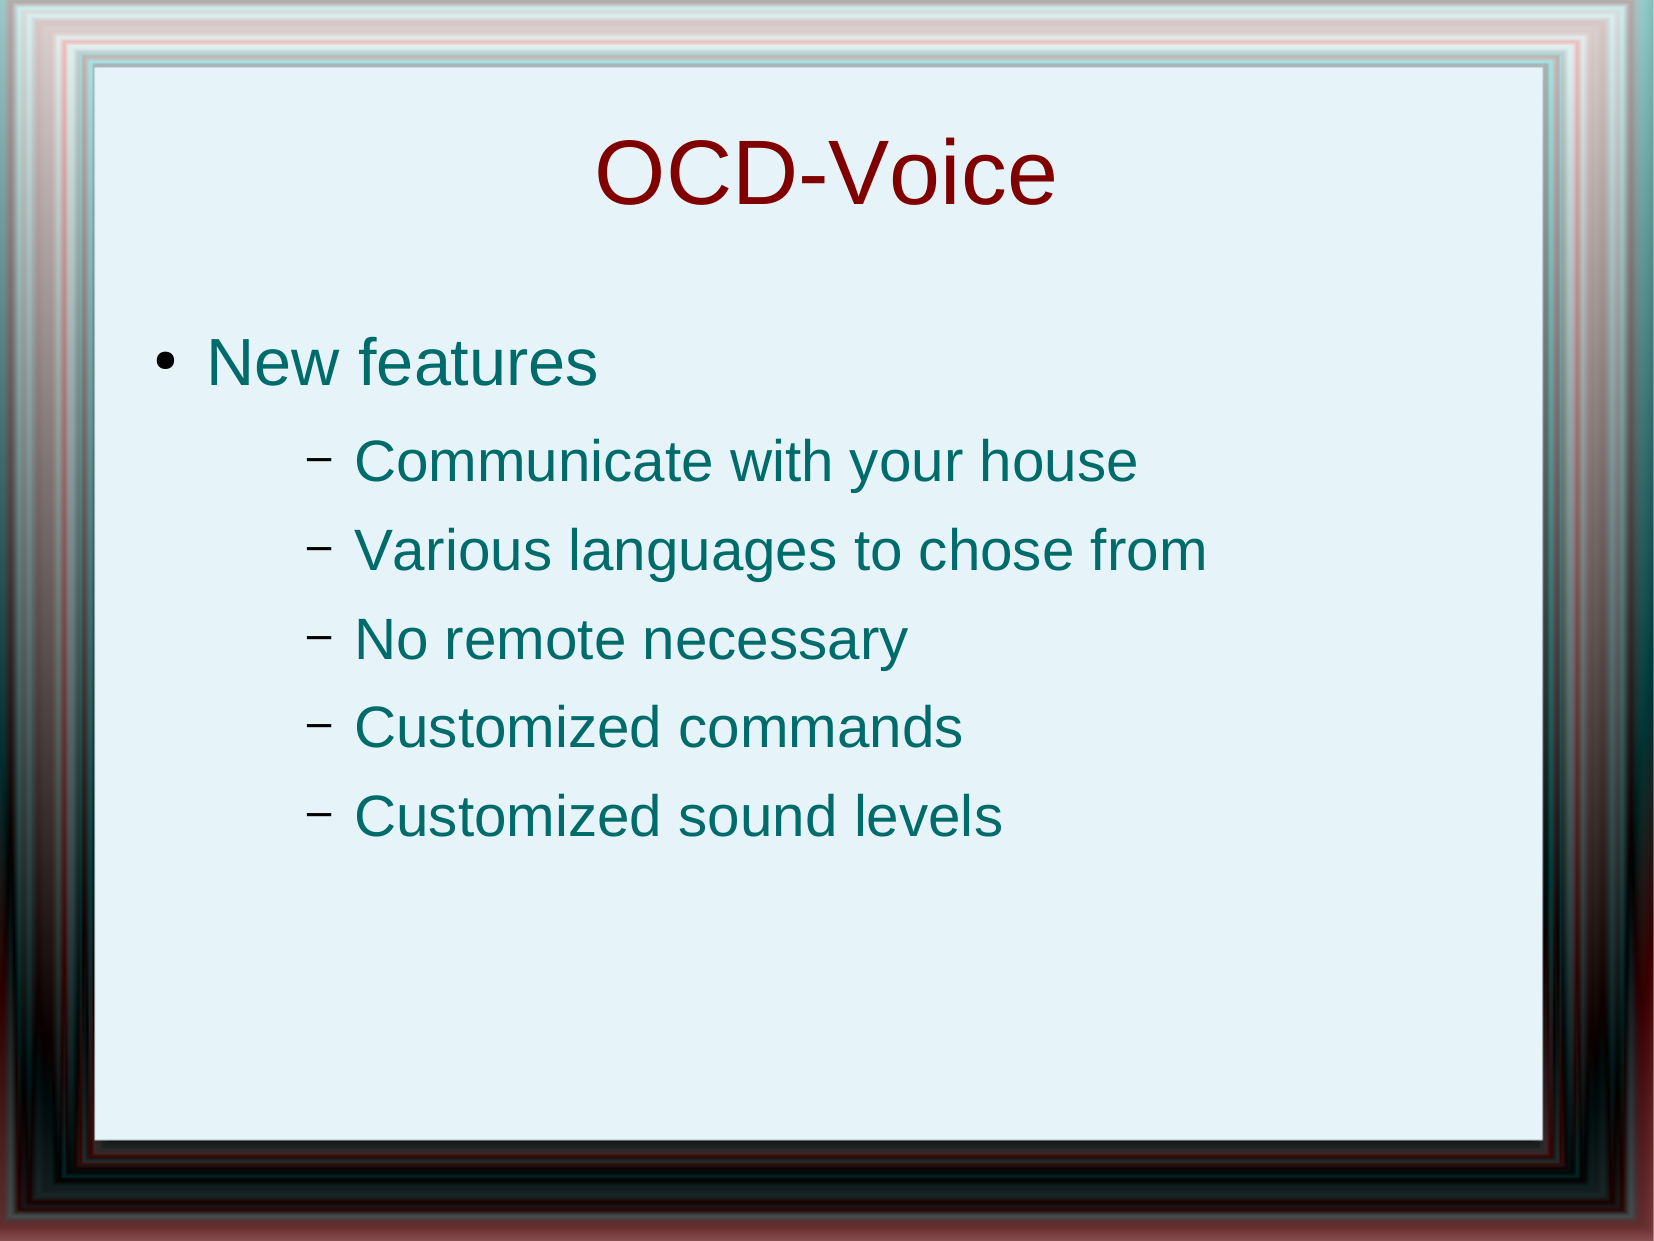

# OCD-Voice
New features
Communicate with your house
Various languages to chose from
No remote necessary
Customized commands
Customized sound levels